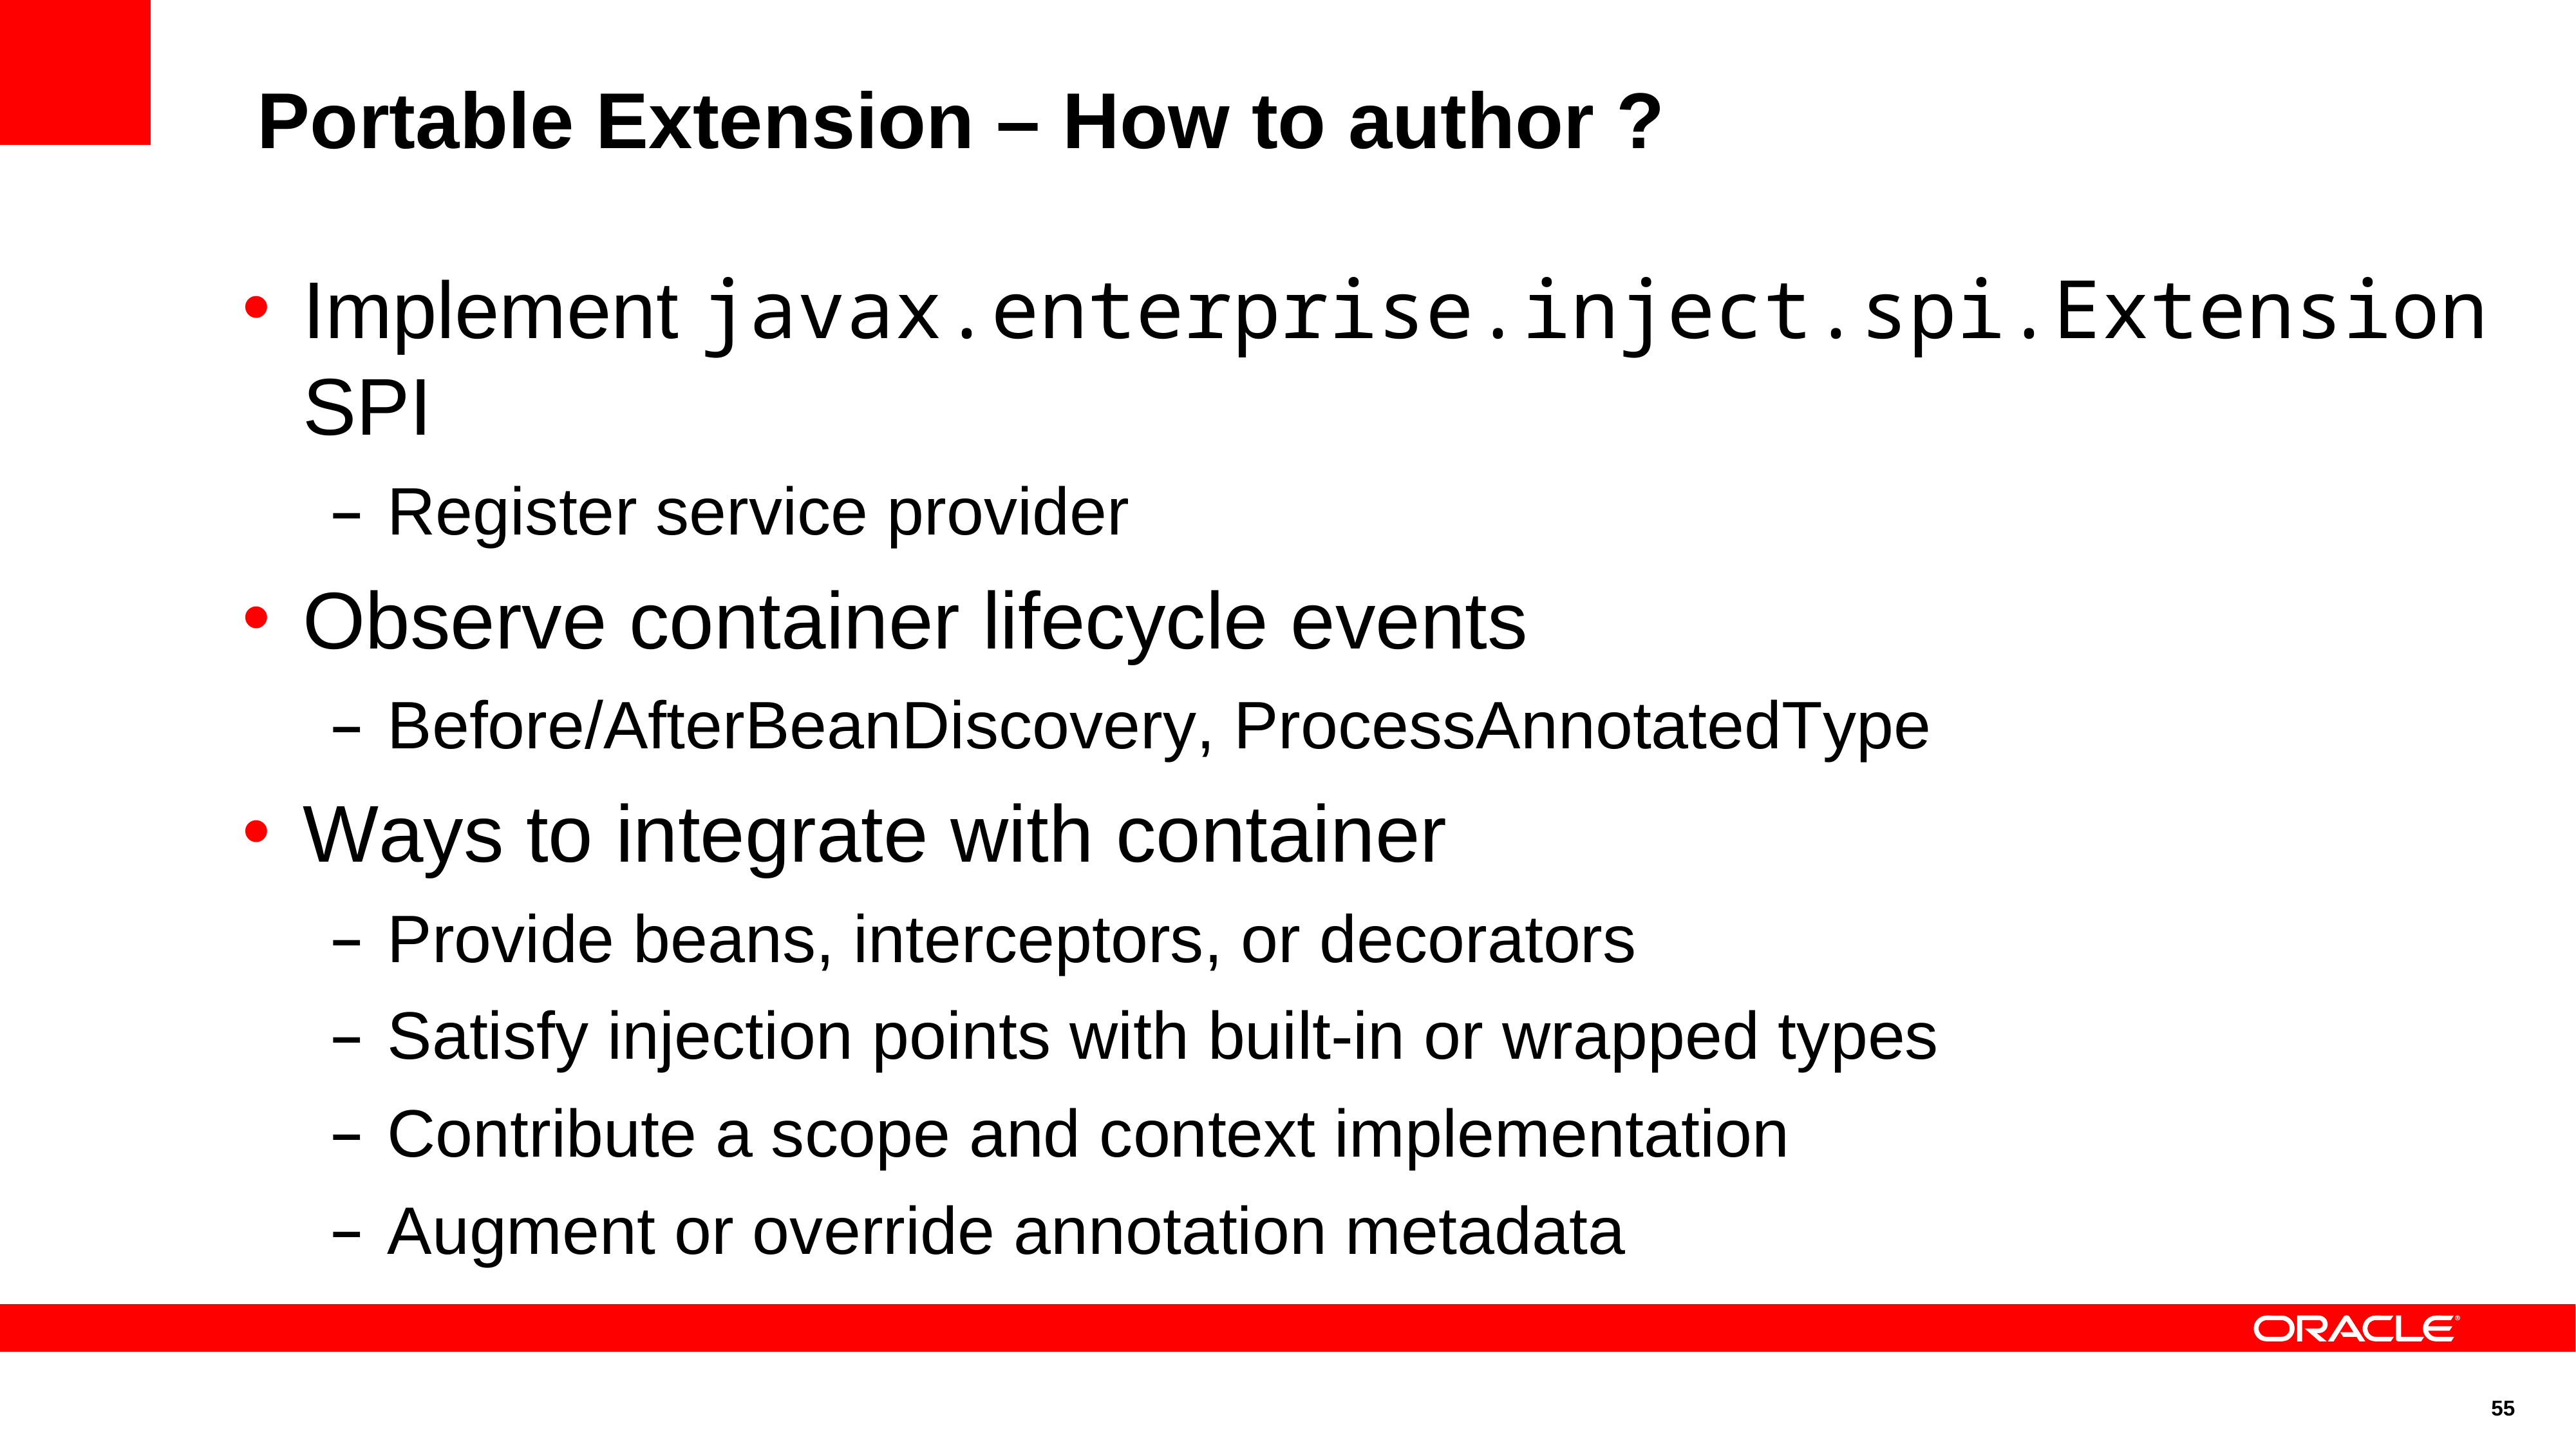

# Portable Extension – How to author ?
Implement javax.enterprise.inject.spi.Extension SPI
Register service provider
Observe container lifecycle events
Before/AfterBeanDiscovery, ProcessAnnotatedType
Ways to integrate with container
Provide beans, interceptors, or decorators
Satisfy injection points with built-in or wrapped types
Contribute a scope and context implementation
Augment or override annotation metadata